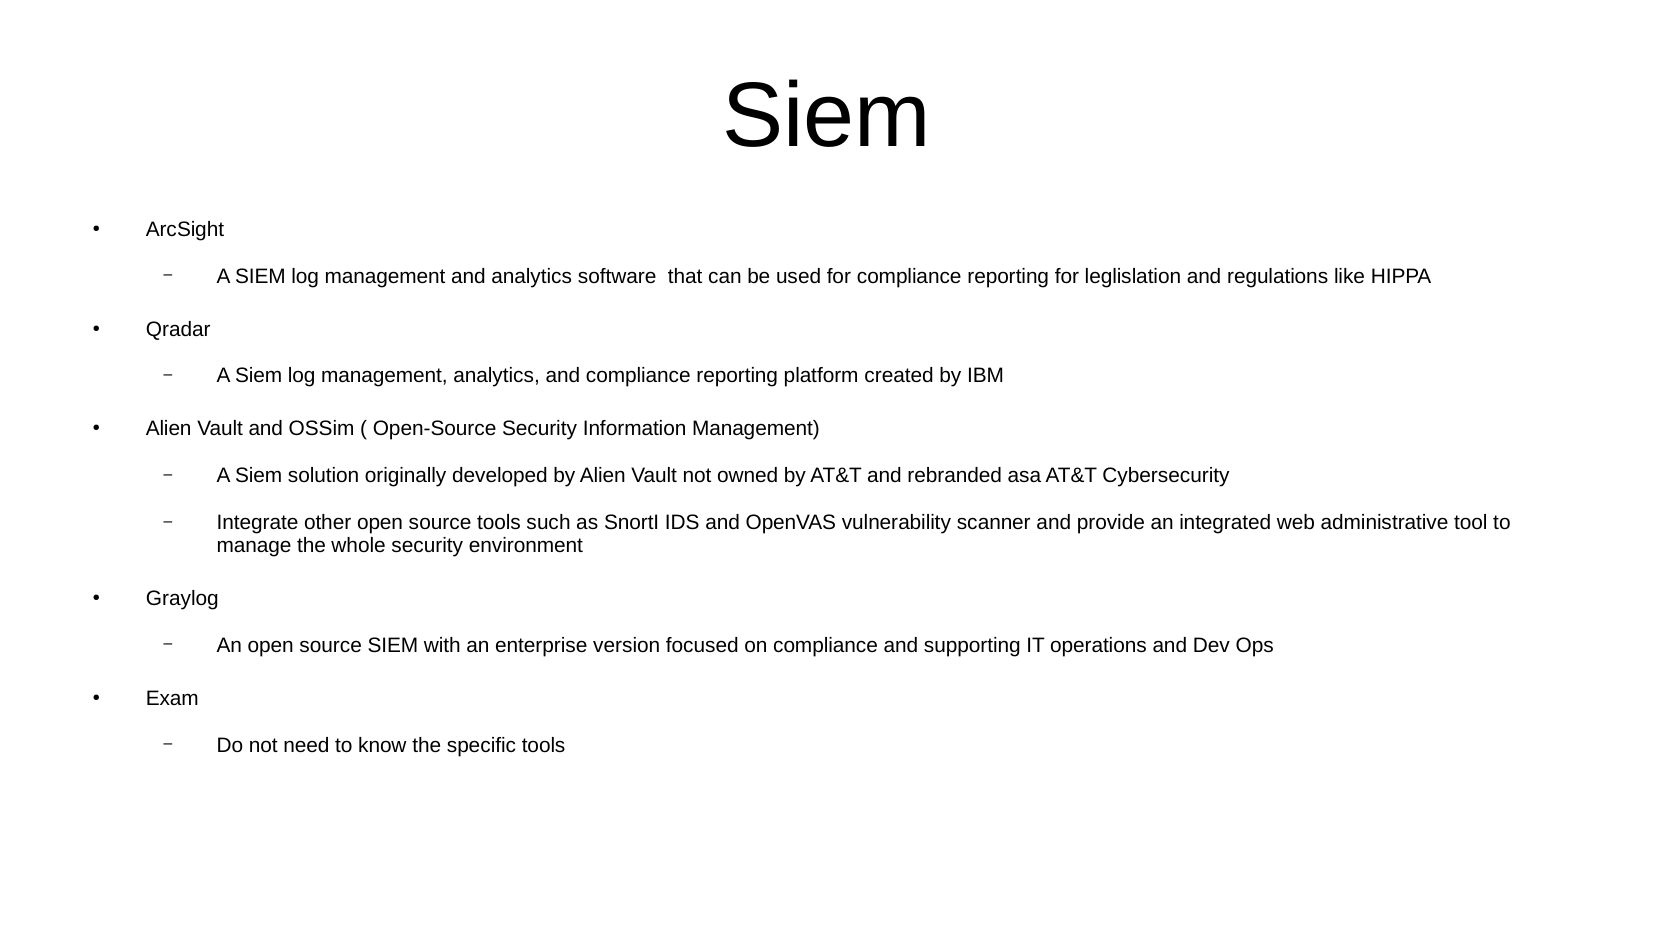

# Siem
ArcSight
A SIEM log management and analytics software that can be used for compliance reporting for leglislation and regulations like HIPPA
Qradar
A Siem log management, analytics, and compliance reporting platform created by IBM
Alien Vault and OSSim ( Open-Source Security Information Management)
A Siem solution originally developed by Alien Vault not owned by AT&T and rebranded asa AT&T Cybersecurity
Integrate other open source tools such as SnortI IDS and OpenVAS vulnerability scanner and provide an integrated web administrative tool to manage the whole security environment
Graylog
An open source SIEM with an enterprise version focused on compliance and supporting IT operations and Dev Ops
Exam
Do not need to know the specific tools